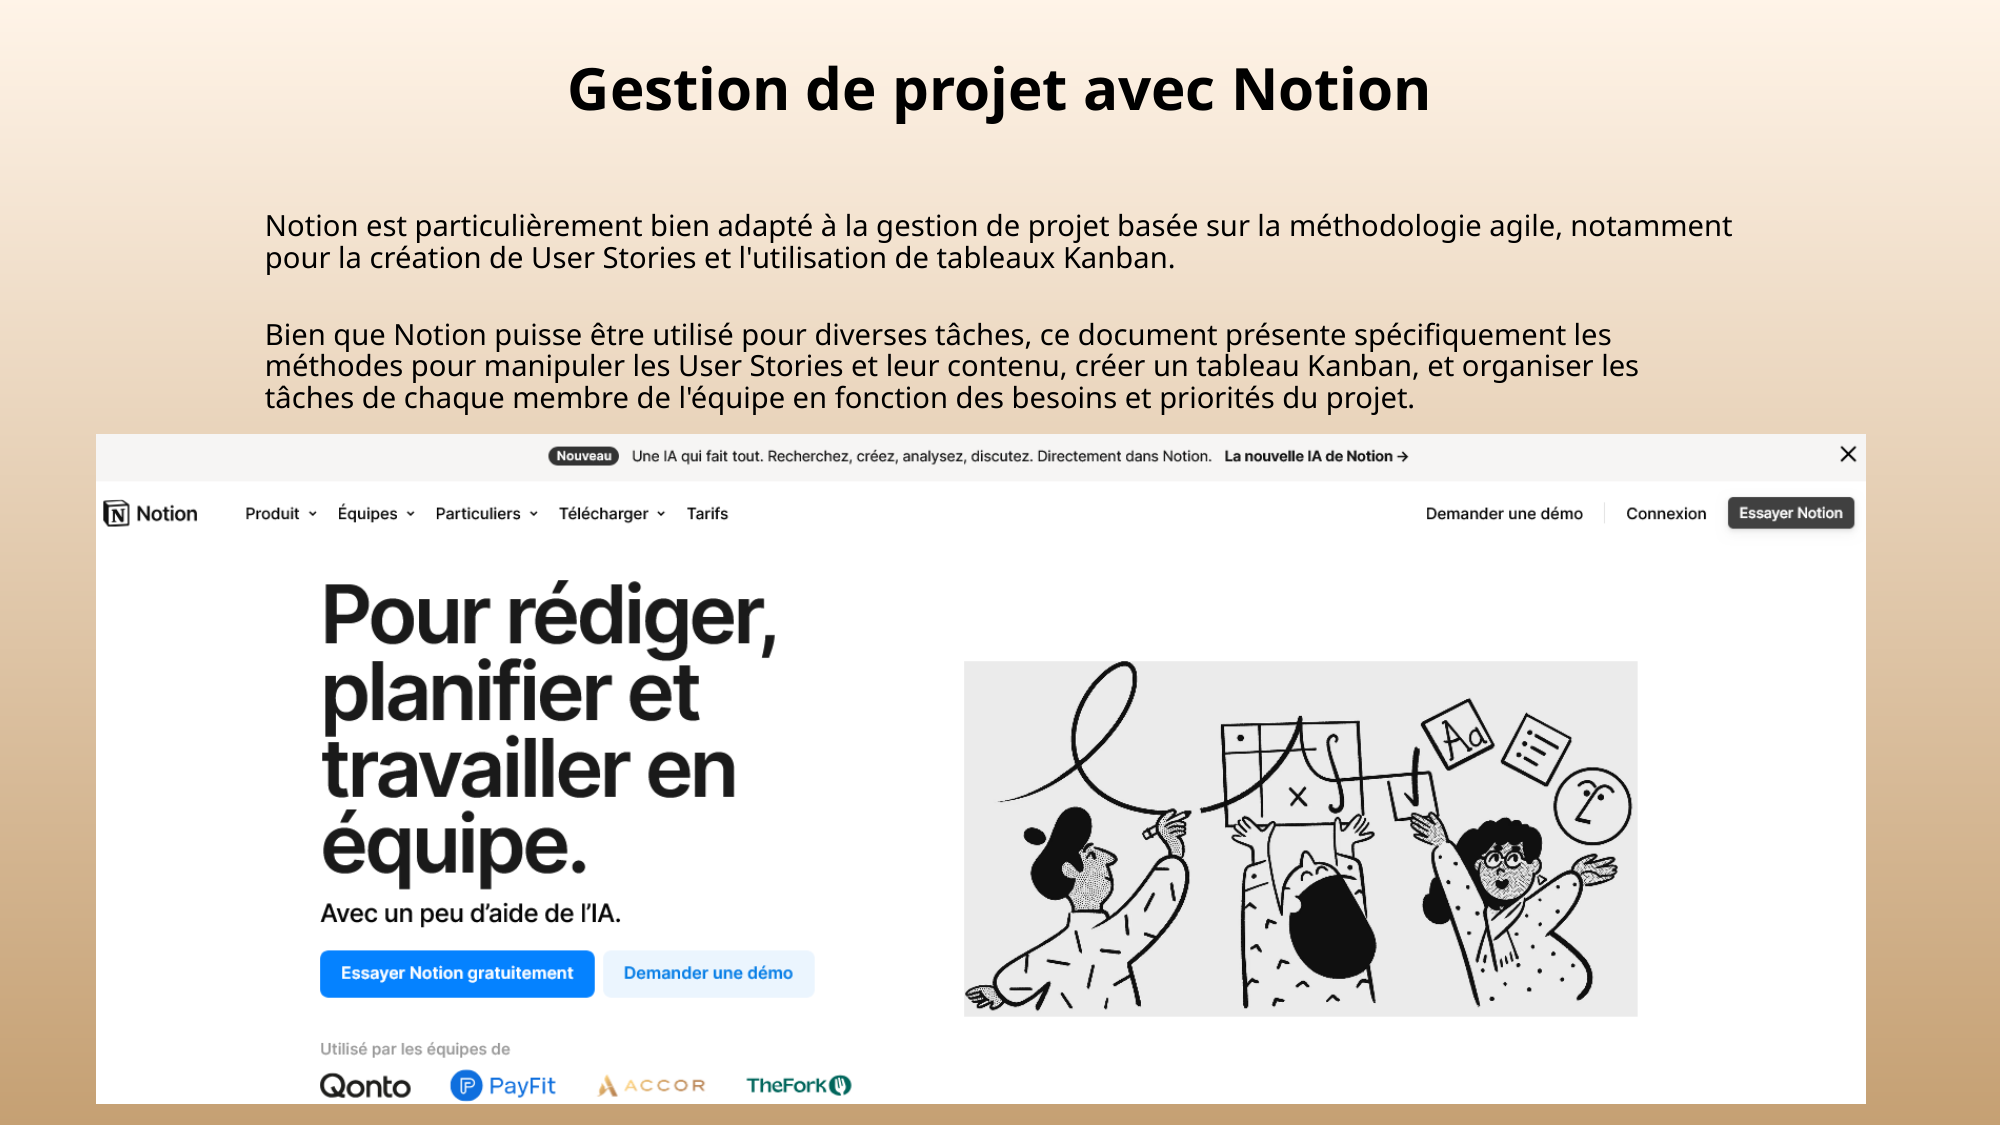

# Gestion de projet avec Notion
Notion est particulièrement bien adapté à la gestion de projet basée sur la méthodologie agile, notamment pour la création de User Stories et l'utilisation de tableaux Kanban.
Bien que Notion puisse être utilisé pour diverses tâches, ce document présente spécifiquement les méthodes pour manipuler les User Stories et leur contenu, créer un tableau Kanban, et organiser les tâches de chaque membre de l'équipe en fonction des besoins et priorités du projet.